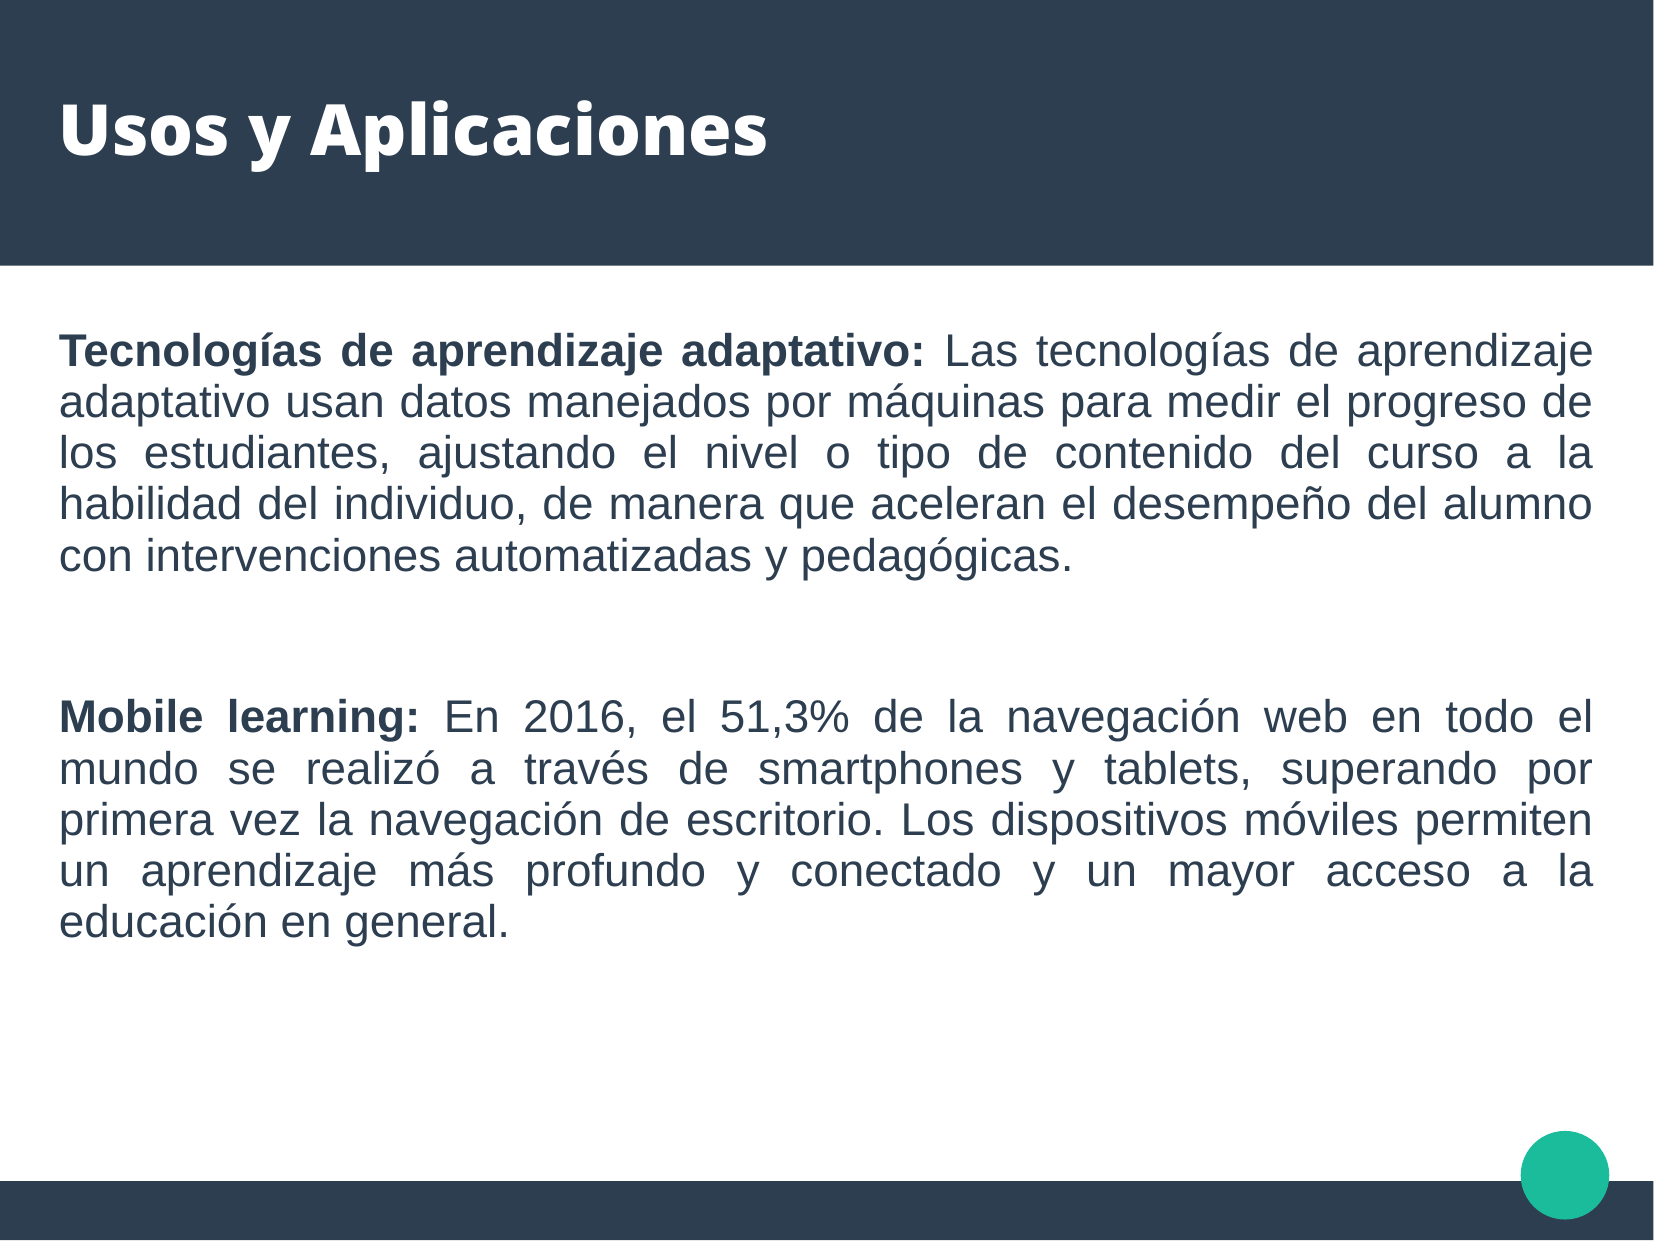

# Usos y Aplicaciones
Tecnologías de aprendizaje adaptativo: Las tecnologías de aprendizaje adaptativo usan datos manejados por máquinas para medir el progreso de los estudiantes, ajustando el nivel o tipo de contenido del curso a la habilidad del individuo, de manera que aceleran el desempeño del alumno con intervenciones automatizadas y pedagógicas.
Mobile learning: En 2016, el 51,3% de la navegación web en todo el mundo se realizó a través de smartphones y tablets, superando por primera vez la navegación de escritorio. Los dispositivos móviles permiten un aprendizaje más profundo y conectado y un mayor acceso a la educación en general.